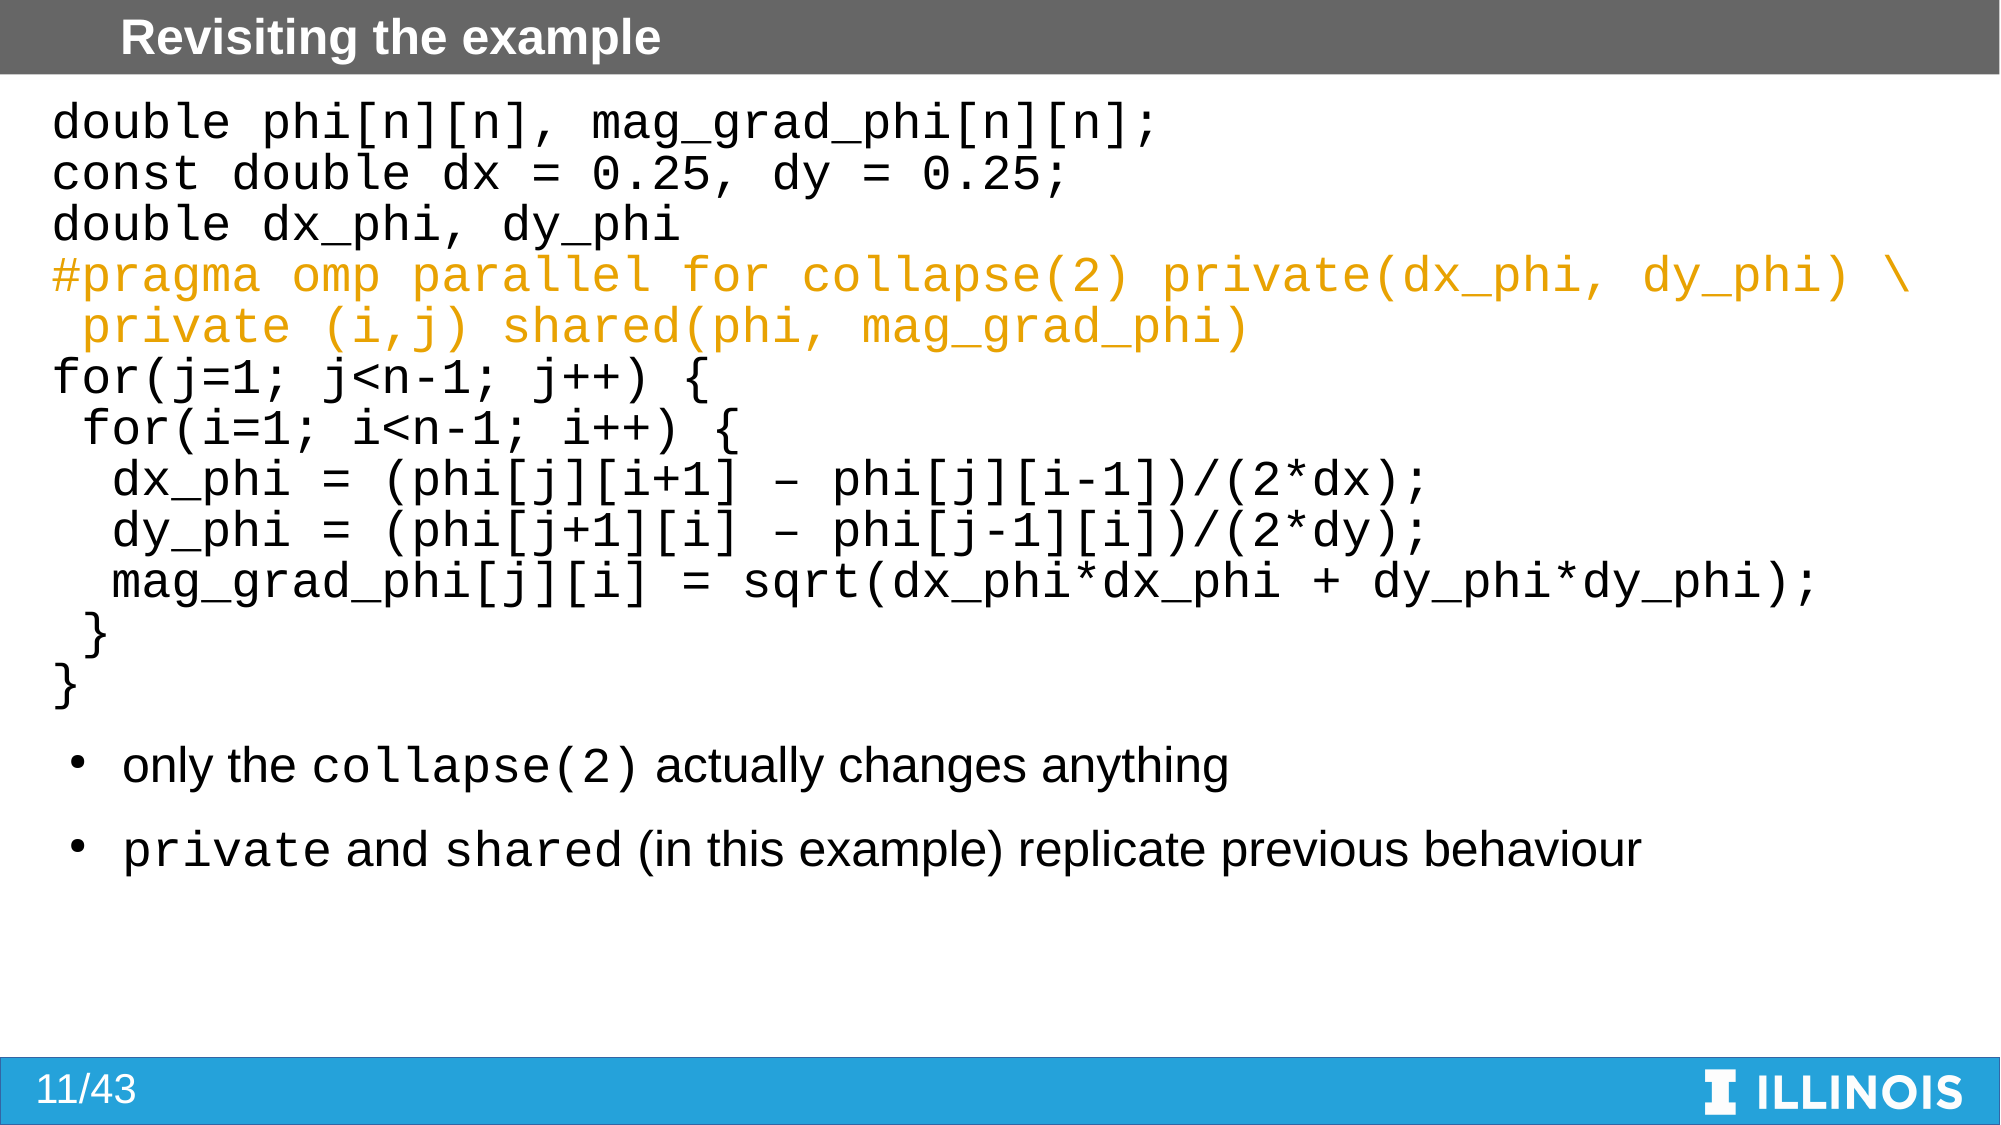

# Revisiting the example
double phi[n][n], mag_grad_phi[n][n];
const double dx = 0.25, dy = 0.25;
double dx_phi, dy_phi
#pragma omp parallel for collapse(2) private(dx_phi, dy_phi) \
 private (i,j) shared(phi, mag_grad_phi)
for(j=1; j<n-1; j++) {
 for(i=1; i<n-1; i++) {
 dx_phi = (phi[j][i+1] – phi[j][i-1])/(2*dx);
 dy_phi = (phi[j+1][i] – phi[j-1][i])/(2*dy);
 mag_grad_phi[j][i] = sqrt(dx_phi*dx_phi + dy_phi*dy_phi);
 }
}
only the collapse(2) actually changes anything
private and shared (in this example) replicate previous behaviour